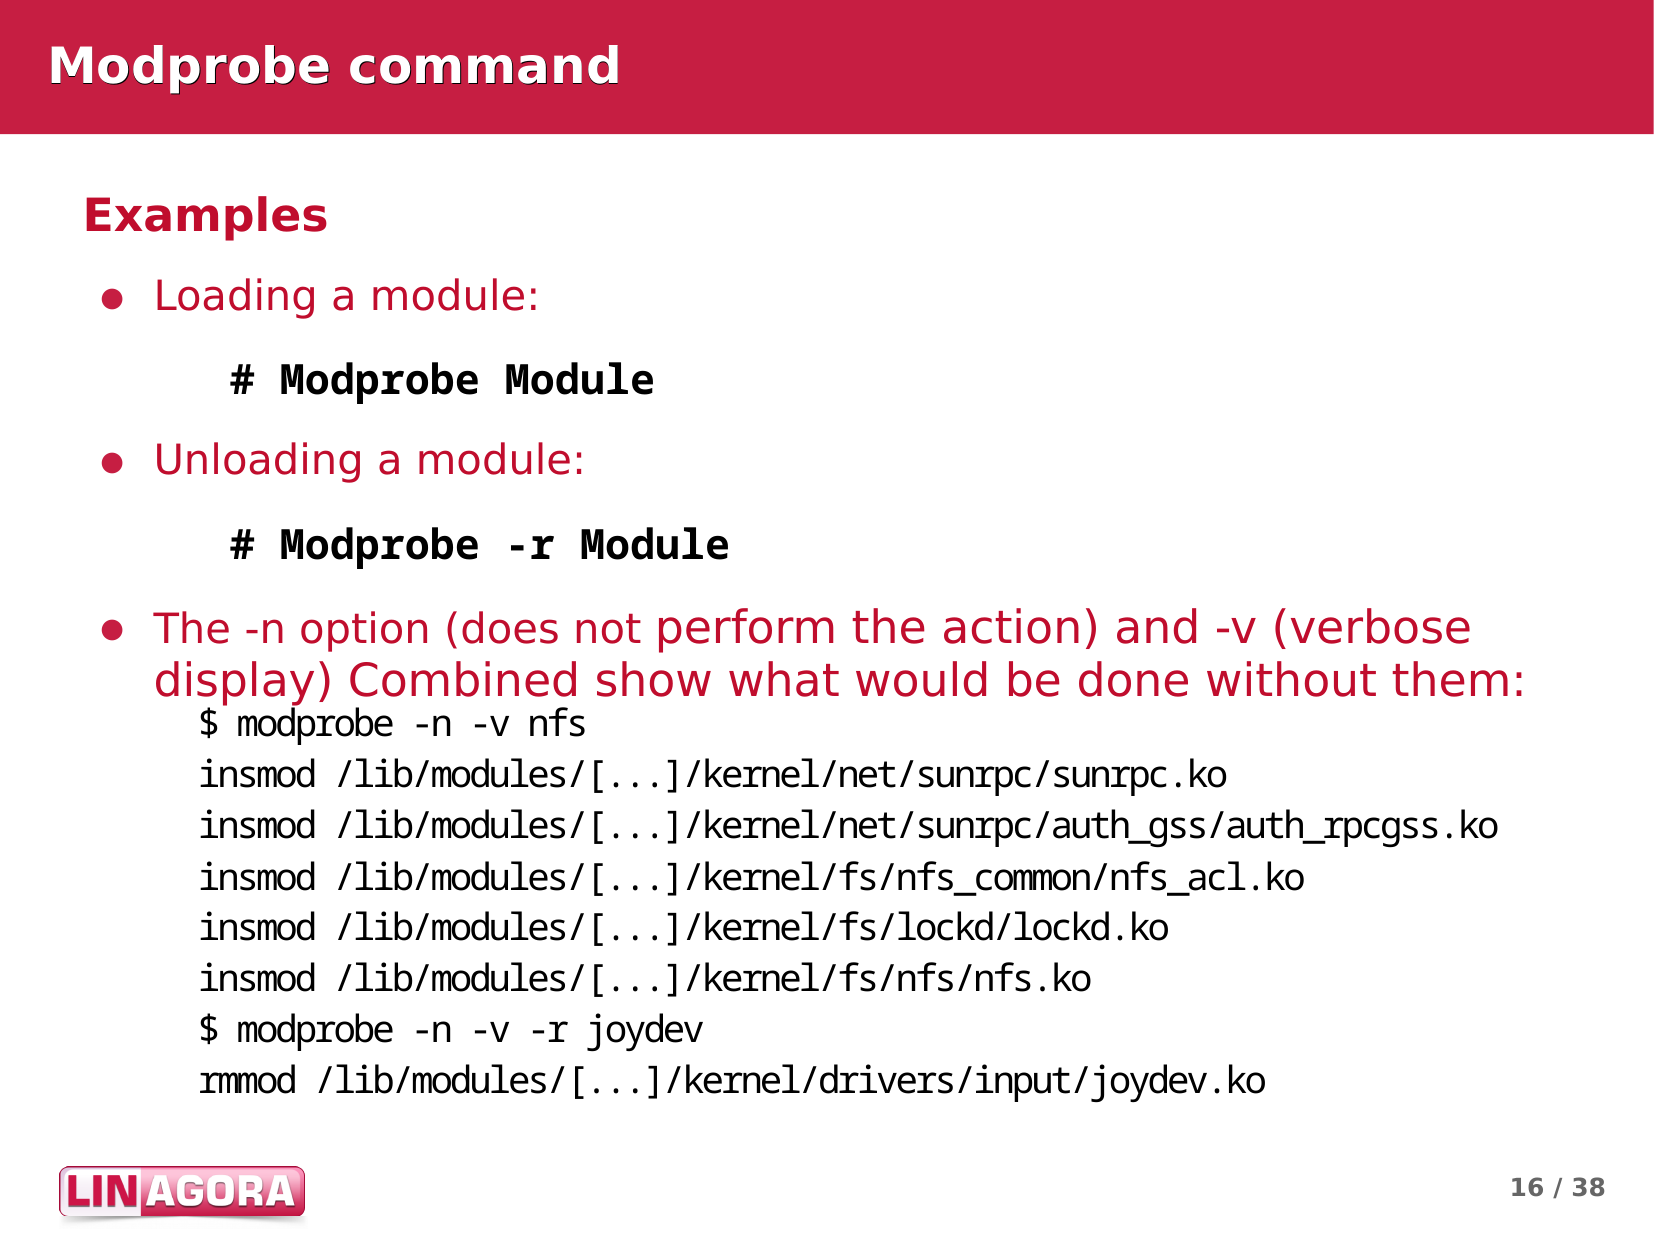

# Modprobe command
Examples
Loading a module:
# Modprobe Module
Unloading a module:
# Modprobe -r Module
The -n option (does not perform the action) and -v (verbose display) Combined show what would be done without them:
| $ modprobe -n -v nfs insmod /lib/modules/[...]/kernel/net/sunrpc/sunrpc.ko insmod /lib/modules/[...]/kernel/net/sunrpc/auth\_gss/auth\_rpcgss.ko insmod /lib/modules/[...]/kernel/fs/nfs\_common/nfs\_acl.ko insmod /lib/modules/[...]/kernel/fs/lockd/lockd.ko insmod /lib/modules/[...]/kernel/fs/nfs/nfs.ko $ modprobe -n -v -r joydev rmmod /lib/modules/[...]/kernel/drivers/input/joydev.ko |
| --- |